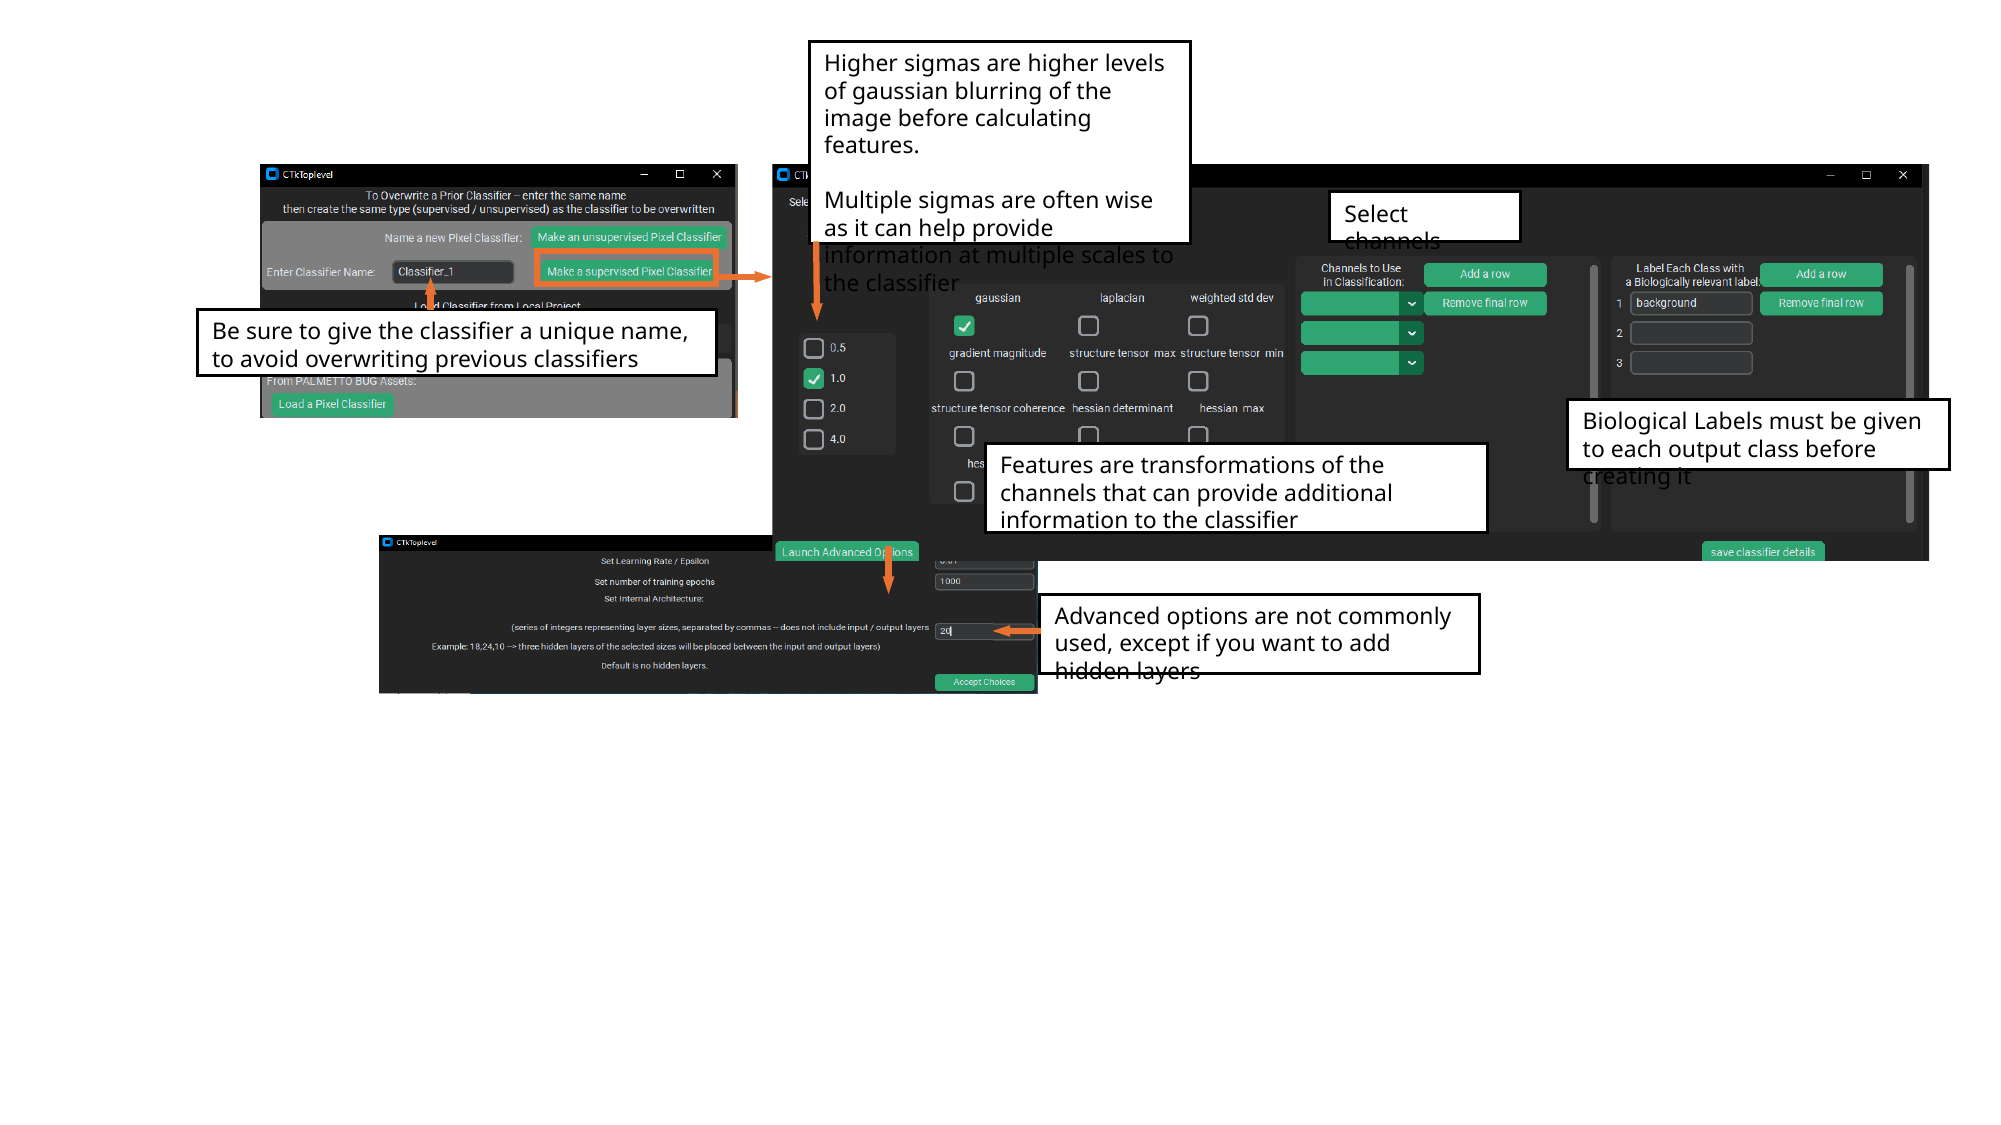

Higher sigmas are higher levels of gaussian blurring of the image before calculating features.
Multiple sigmas are often wise as it can help provide information at multiple scales to the classifier
Select channels
Be sure to give the classifier a unique name, to avoid overwriting previous classifiers
Biological Labels must be given to each output class before creating it
Features are transformations of the channels that can provide additional information to the classifier
Advanced options are not commonly used, except if you want to add hidden layers